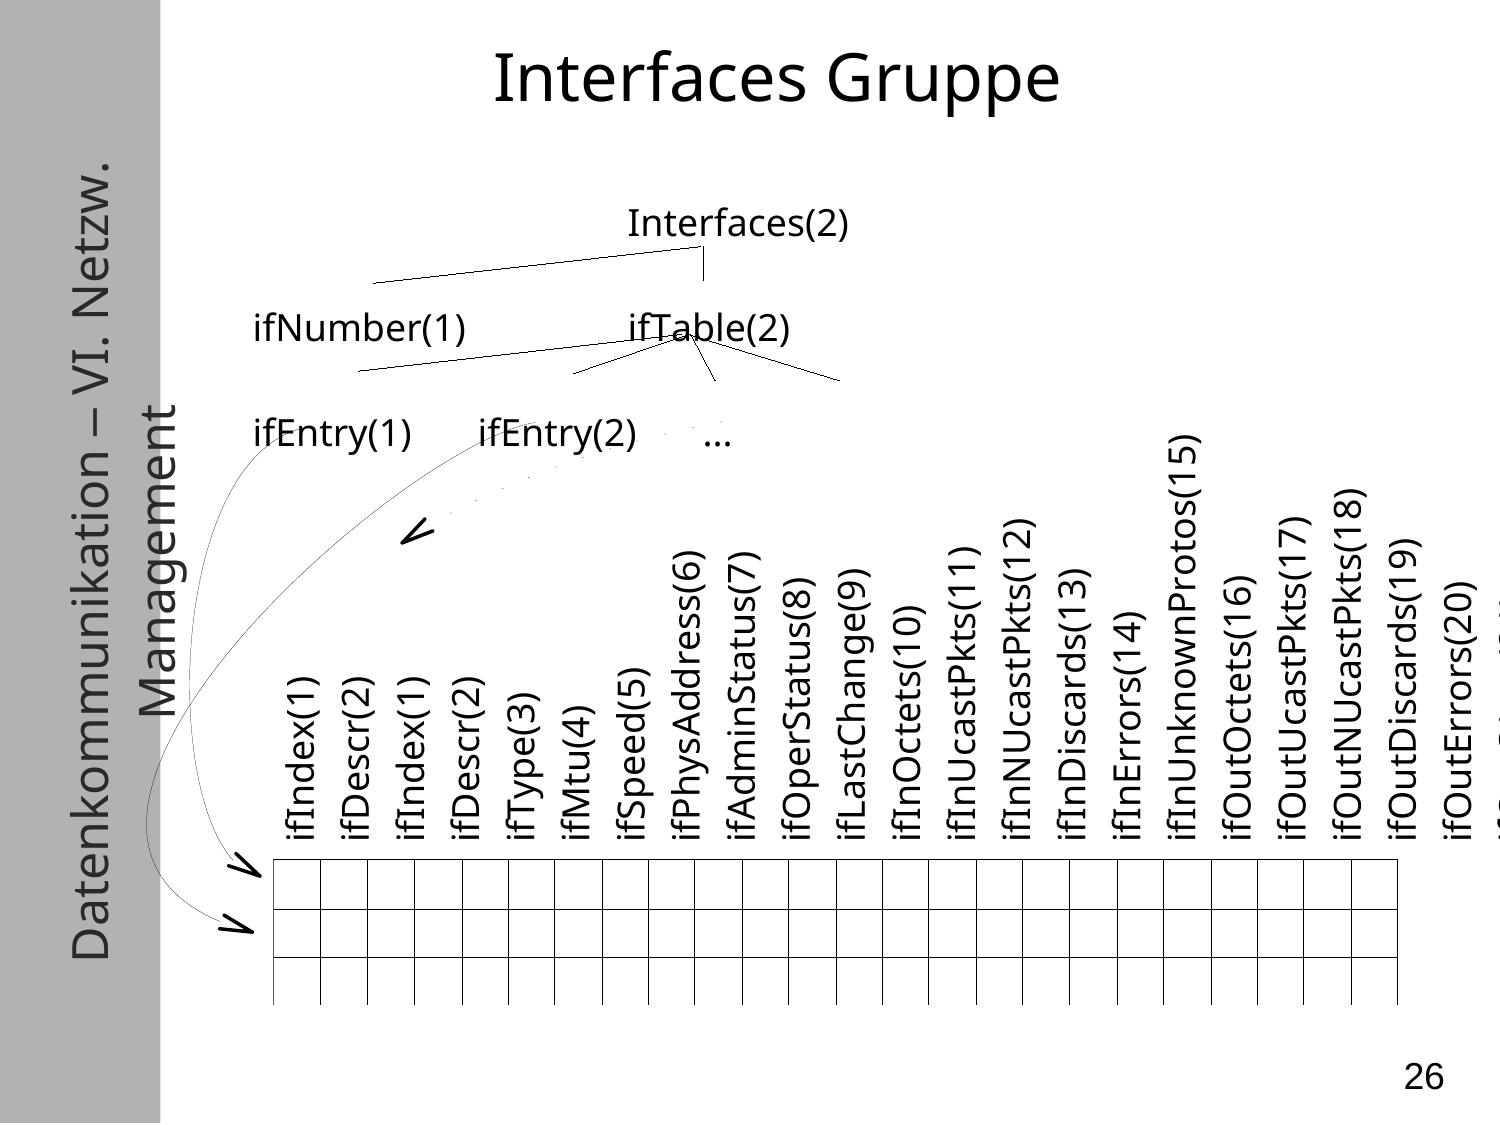

ifIndex(1)
ifDescr(2)
ifIndex(1)
ifDescr(2)
ifType(3)
ifMtu(4)
ifSpeed(5)
ifPhysAddress(6)
ifAdminStatus(7)
ifOperStatus(8)
ifLastChange(9)
ifInOctets(10)
ifInUcastPkts(11)
ifInNUcastPkts(12)
ifInDiscards(13)
ifInErrors(14)
ifInUnknownProtos(15)
ifOutOctets(16)
ifOutUcastPkts(17)
ifOutNUcastPkts(18)
ifOutDiscards(19)
ifOutErrors(20)
ifOutQLen(21)
ifSpecific(22)
Interfaces Gruppe
					Interfaces(2)
ifNumber(1)			ifTable(2)
ifEntry(1)	ifEntry(2)	...
Datenkommunikation – VI. Netzw. Management